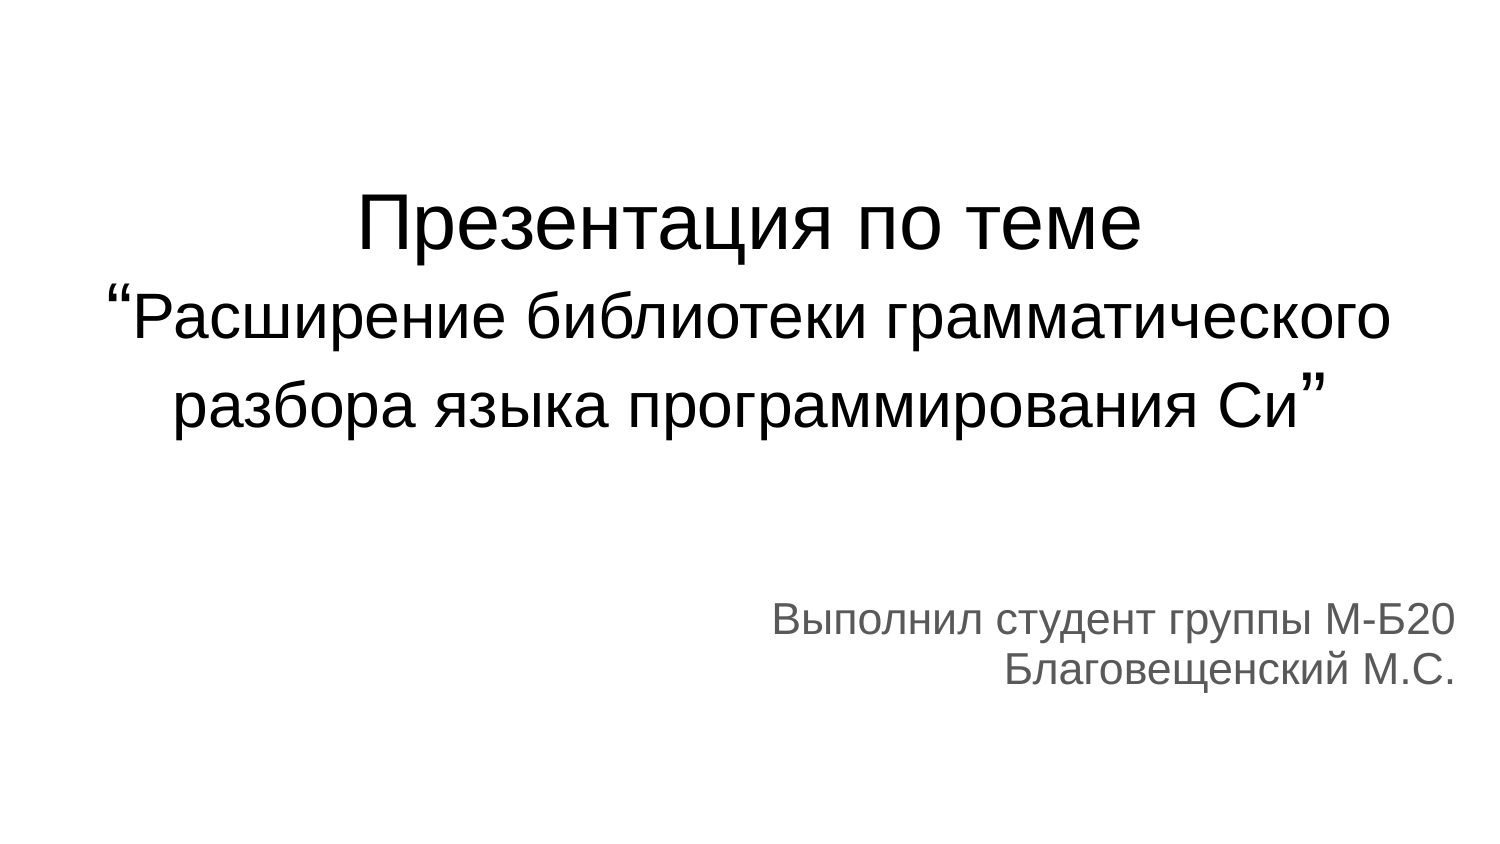

# Презентация по теме “Расширение библиотеки грамматического разбора языка программирования Си”
Выполнил студент группы М-Б20
Благовещенский М.С.